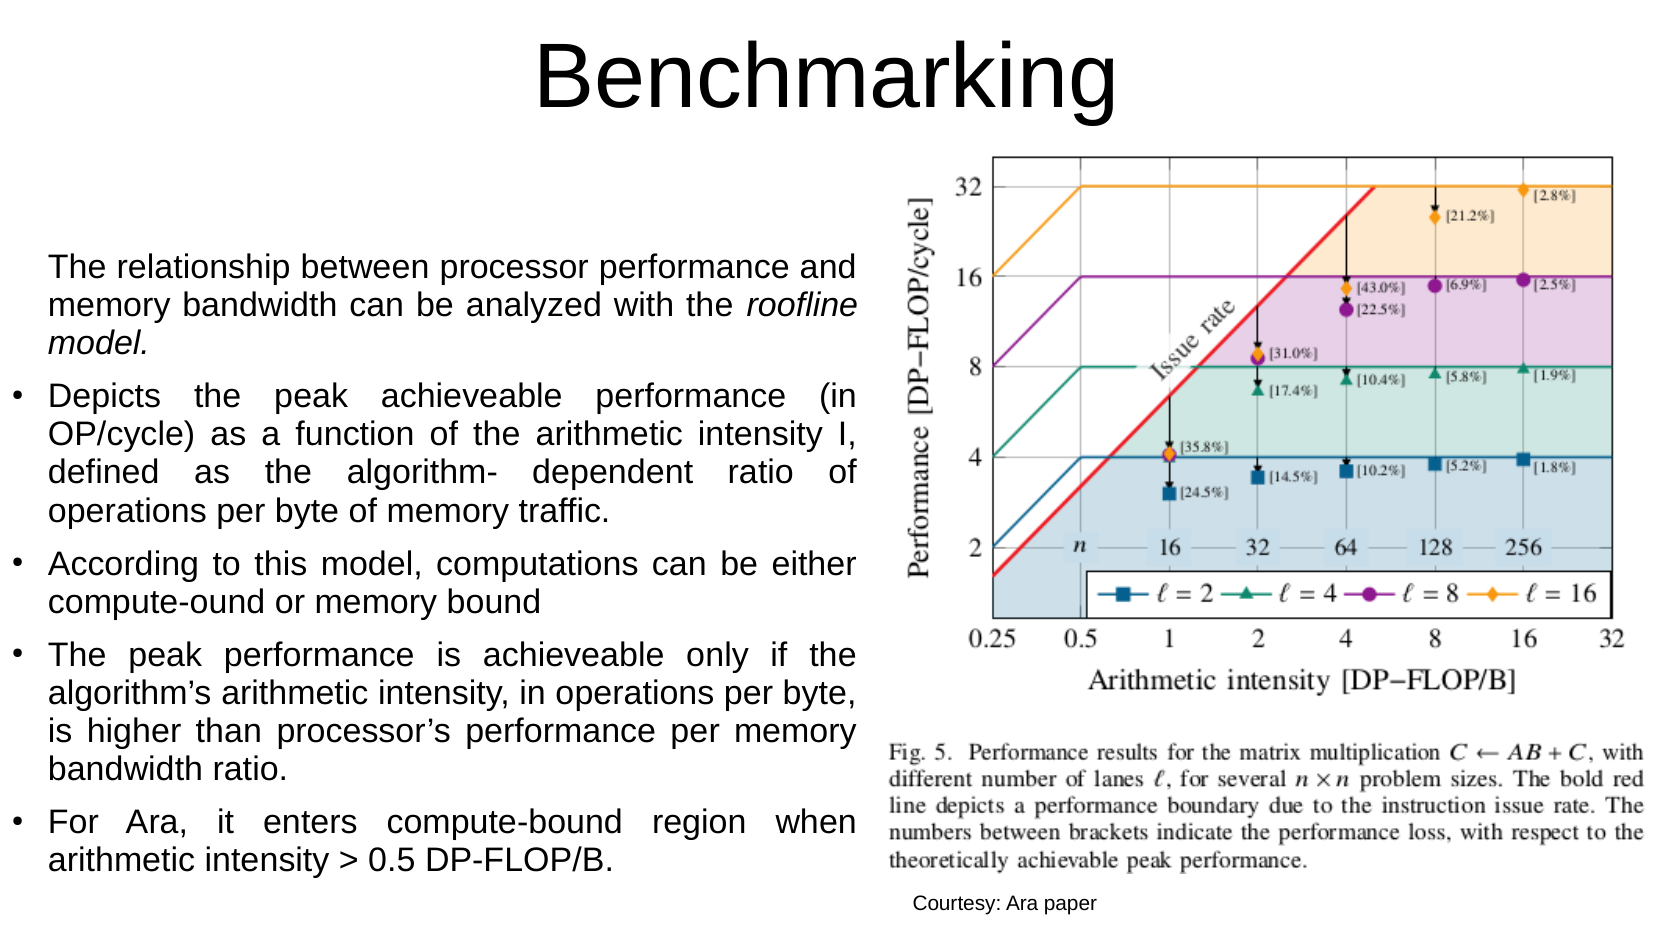

# Benchmarking
The relationship between processor performance and memory bandwidth can be analyzed with the roofline model.
Depicts the peak achieveable performance (in OP/cycle) as a function of the arithmetic intensity I, defined as the algorithm- dependent ratio of operations per byte of memory traffic.
According to this model, computations can be either compute-ound or memory bound
The peak performance is achieveable only if the algorithm’s arithmetic intensity, in operations per byte, is higher than processor’s performance per memory bandwidth ratio.
For Ara, it enters compute-bound region when arithmetic intensity > 0.5 DP-FLOP/B.
Courtesy: Ara paper